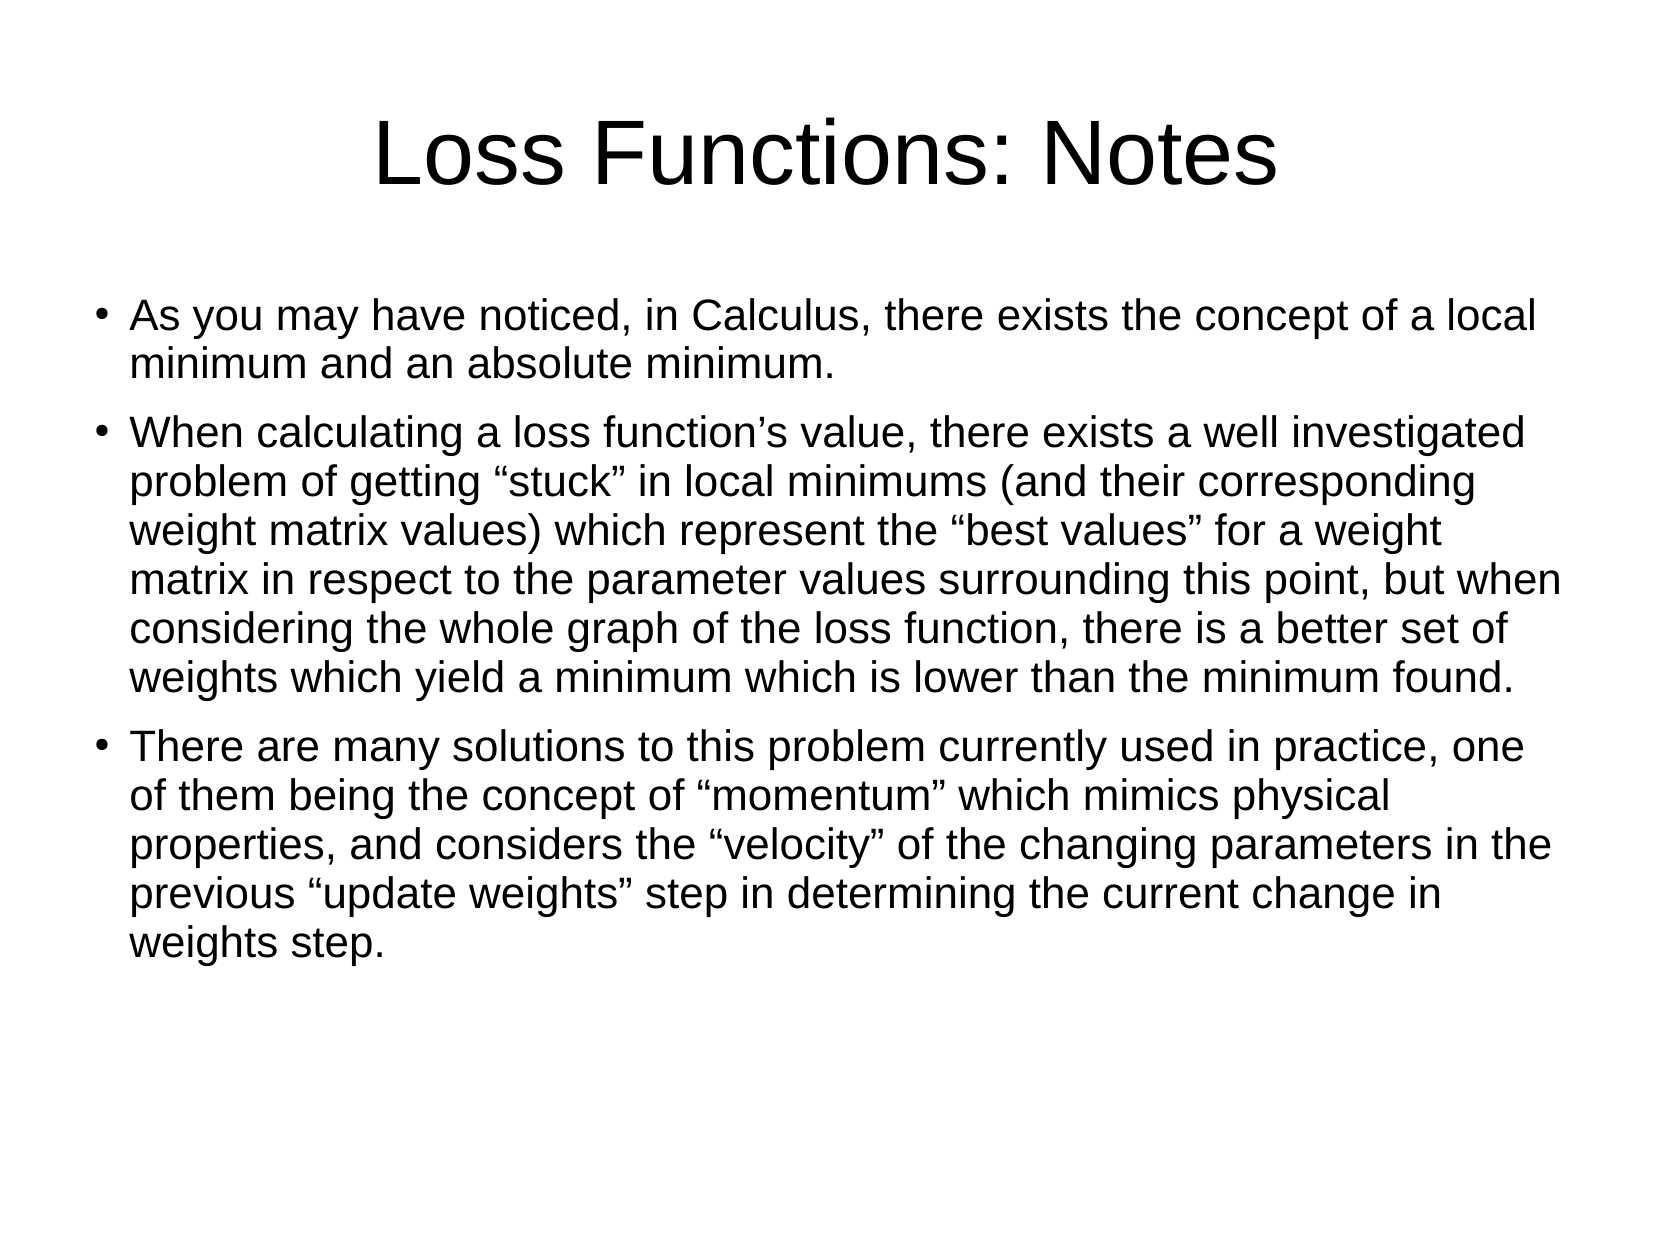

# Loss Functions: Notes
As you may have noticed, in Calculus, there exists the concept of a local minimum and an absolute minimum.
When calculating a loss function’s value, there exists a well investigated problem of getting “stuck” in local minimums (and their corresponding weight matrix values) which represent the “best values” for a weight matrix in respect to the parameter values surrounding this point, but when considering the whole graph of the loss function, there is a better set of weights which yield a minimum which is lower than the minimum found.
There are many solutions to this problem currently used in practice, one of them being the concept of “momentum” which mimics physical properties, and considers the “velocity” of the changing parameters in the previous “update weights” step in determining the current change in weights step.